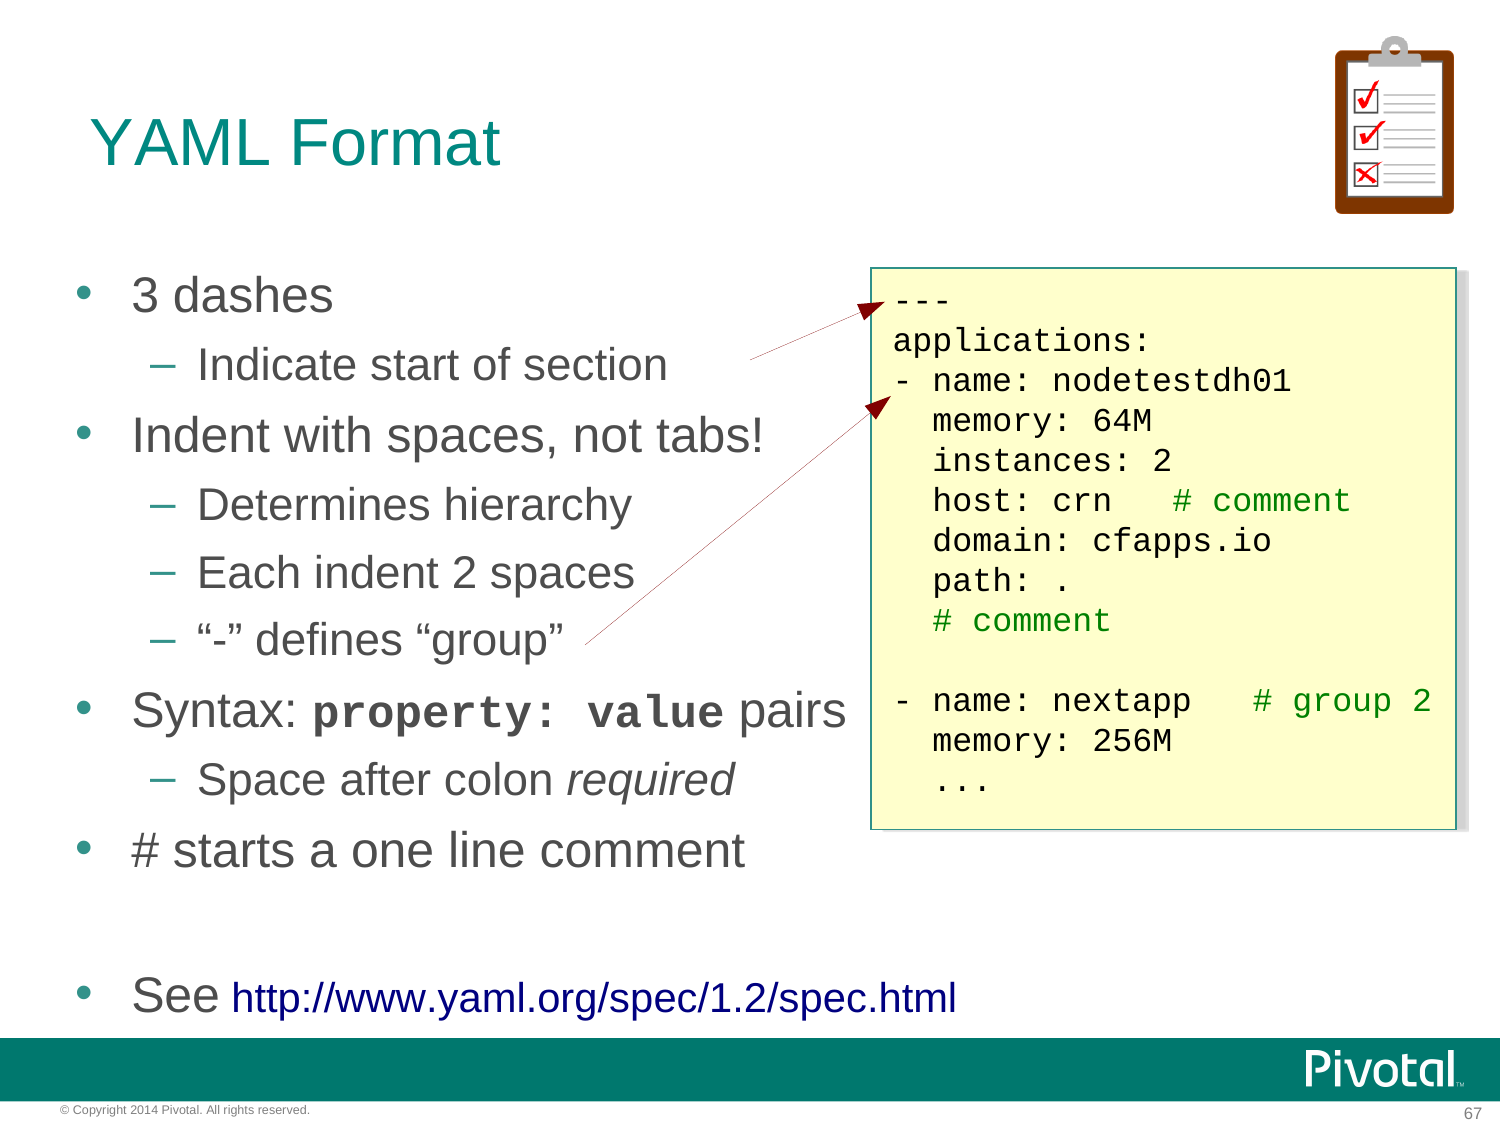

# YAML Format
3 dashes
Indicate start of section
Indent with spaces, not tabs!
Determines hierarchy
Each indent 2 spaces
“-” defines “group”
Syntax: property: value pairs
Space after colon required
# starts a one line comment
See http://www.yaml.org/spec/1.2/spec.html
---
applications:
- name: nodetestdh01
 memory: 64M
 instances: 2
 host: crn # comment
 domain: cfapps.io
 path: .
 # comment
- name: nextapp # group 2
 memory: 256M
 ...